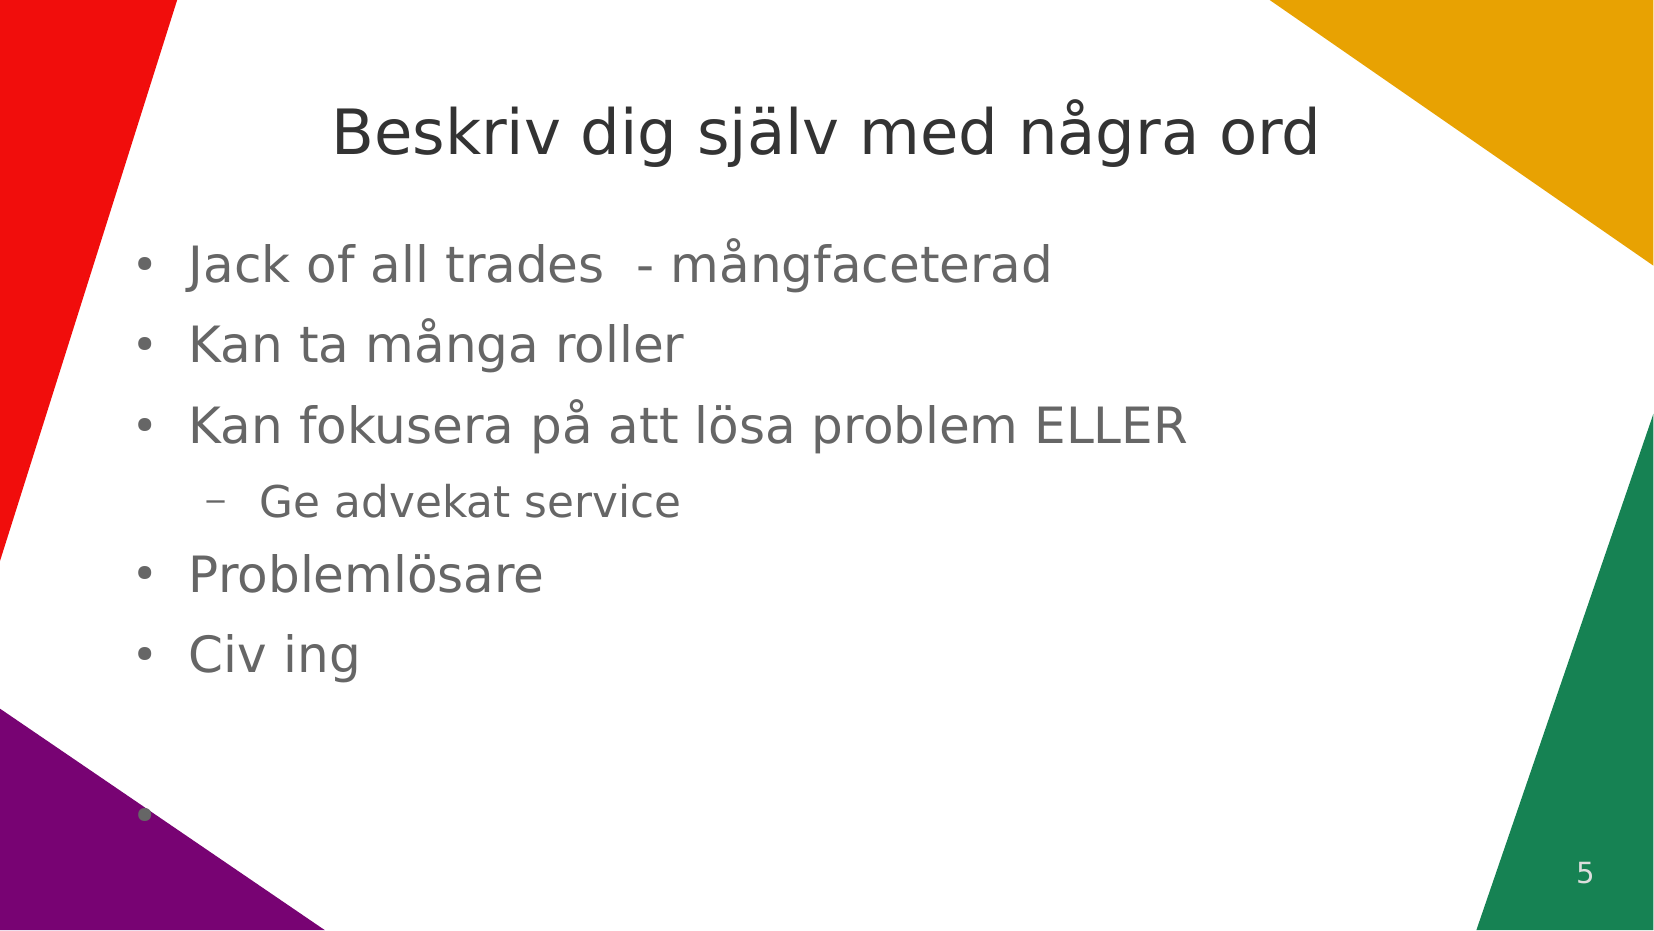

# Beskriv dig själv med några ord
Jack of all trades - mångfaceterad
Kan ta många roller
Kan fokusera på att lösa problem ELLER
Ge advekat service
Problemlösare
Civ ing
5